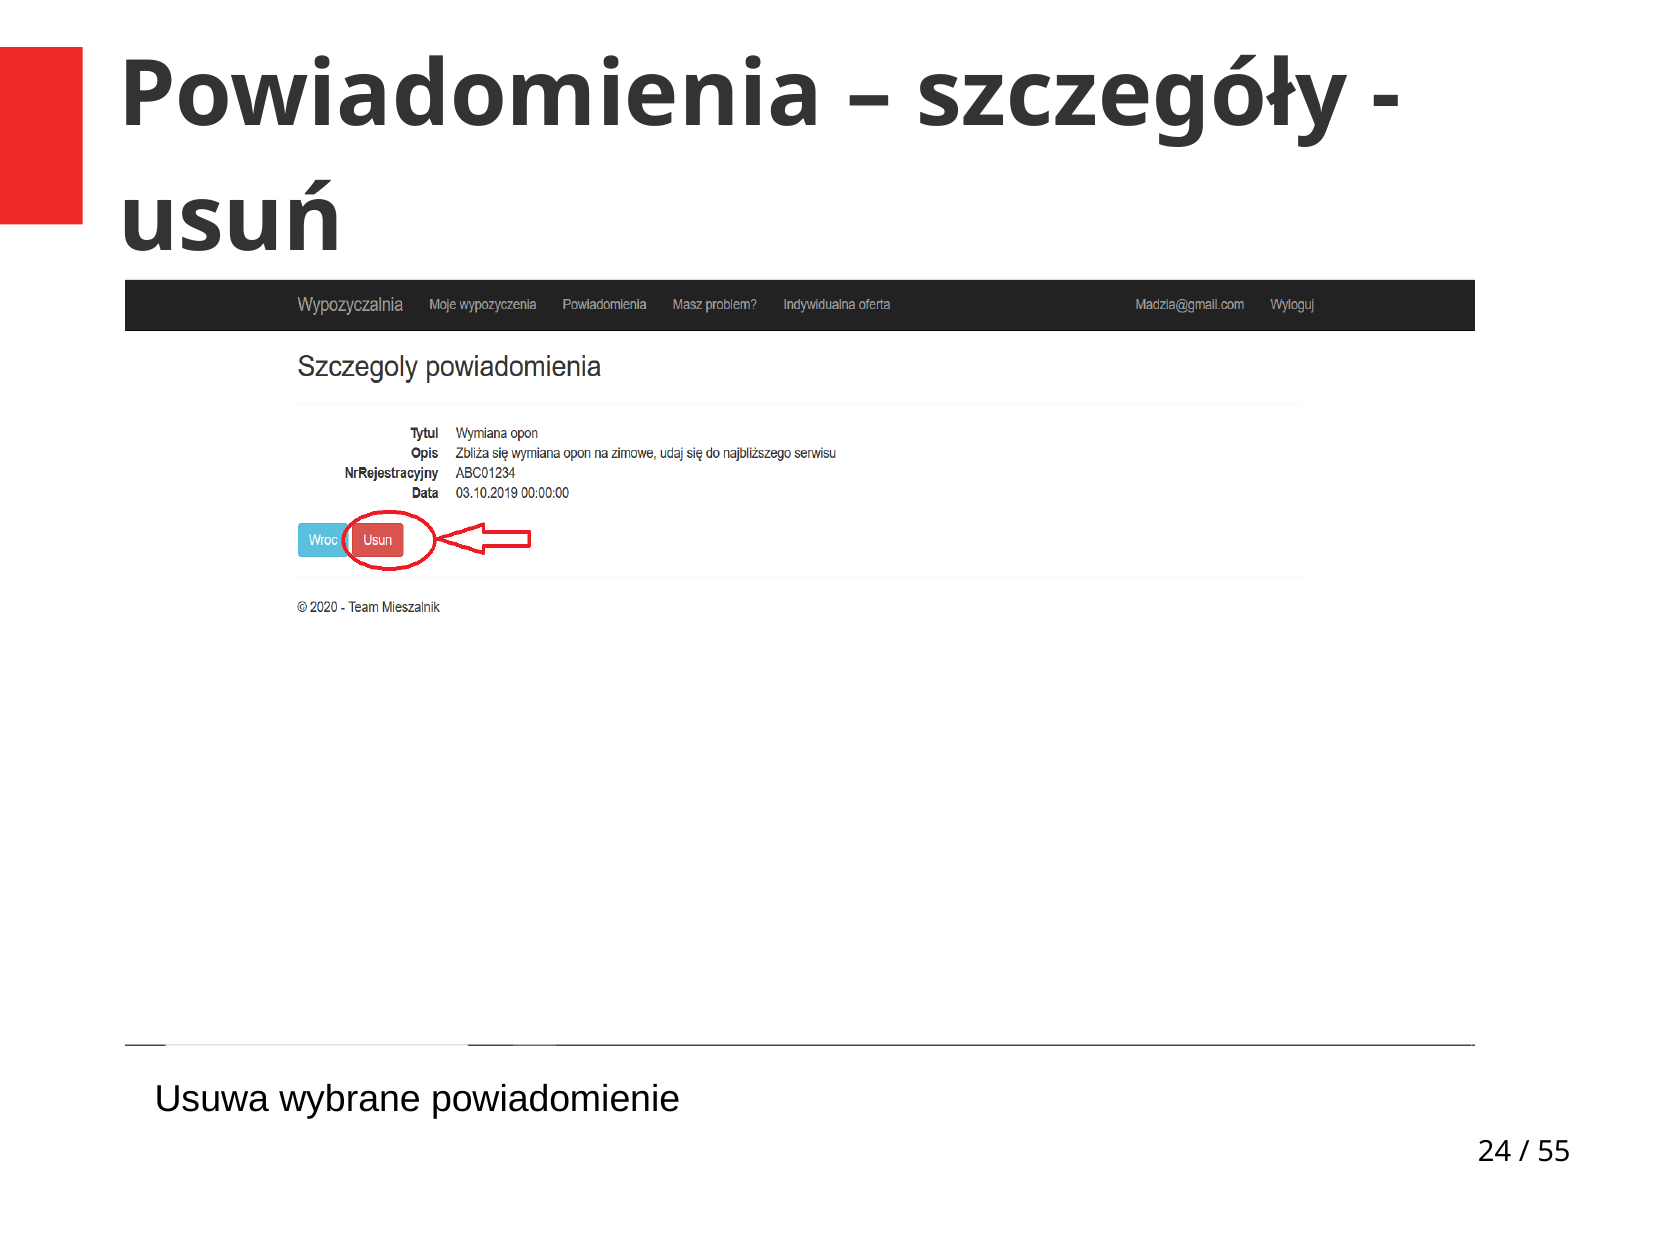

# Powiadomienia – szczegóły - usuń
Usuwa wybrane powiadomienie
24